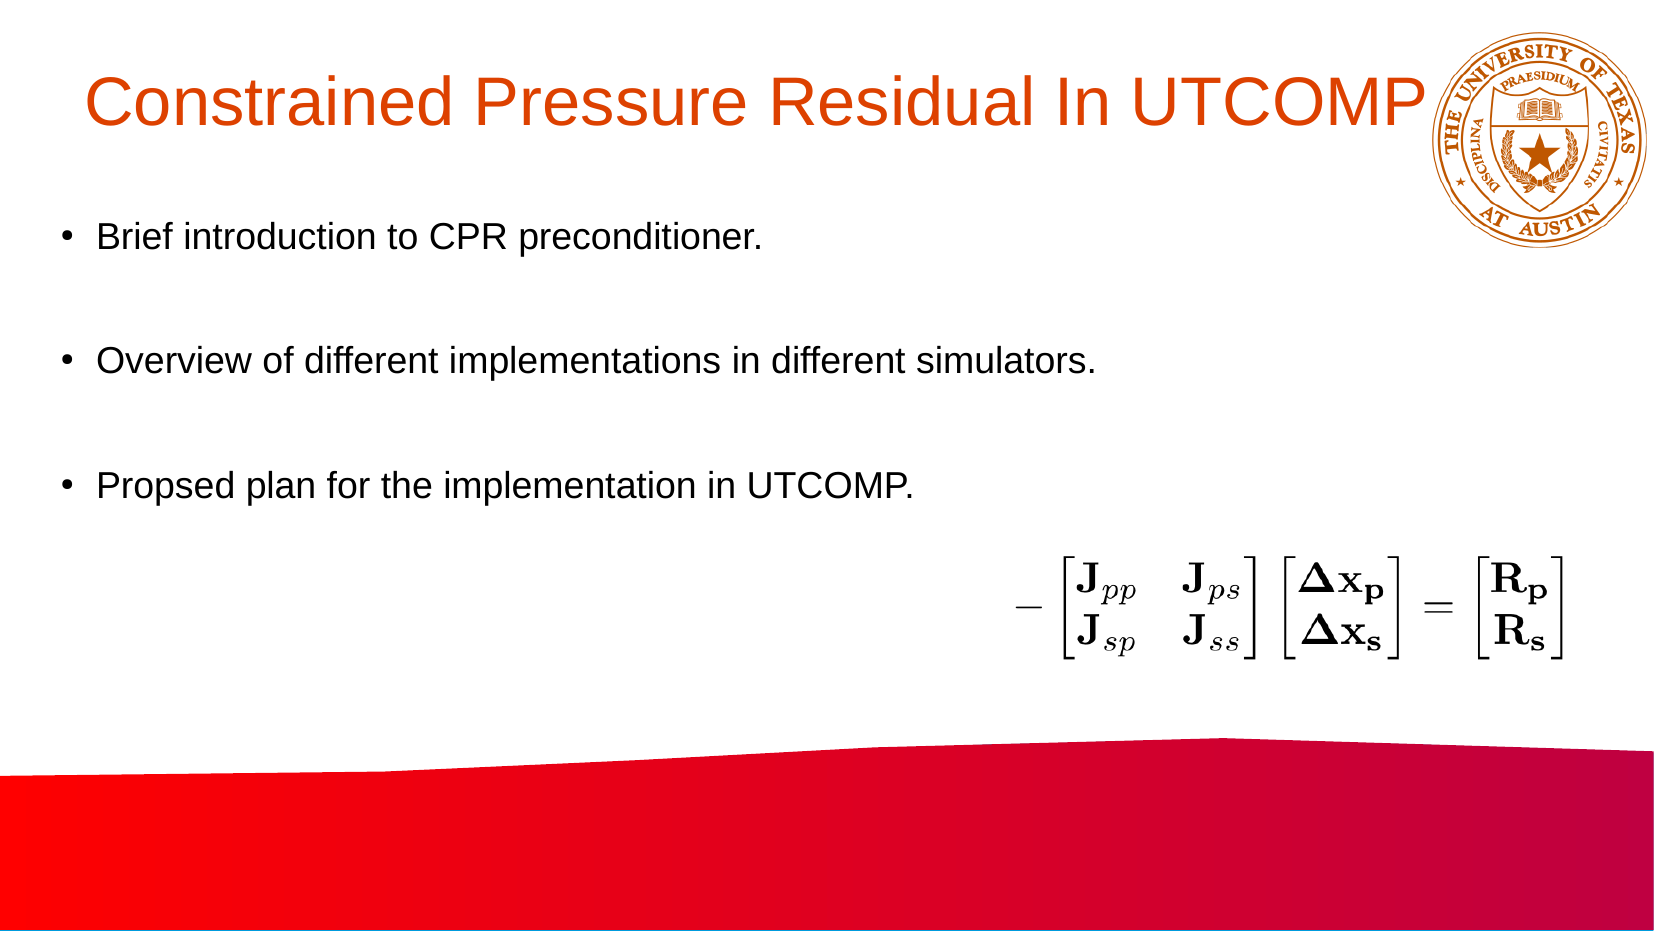

# Constrained Pressure Residual In UTCOMP
Brief introduction to CPR preconditioner.
Overview of different implementations in different simulators.
Propsed plan for the implementation in UTCOMP.